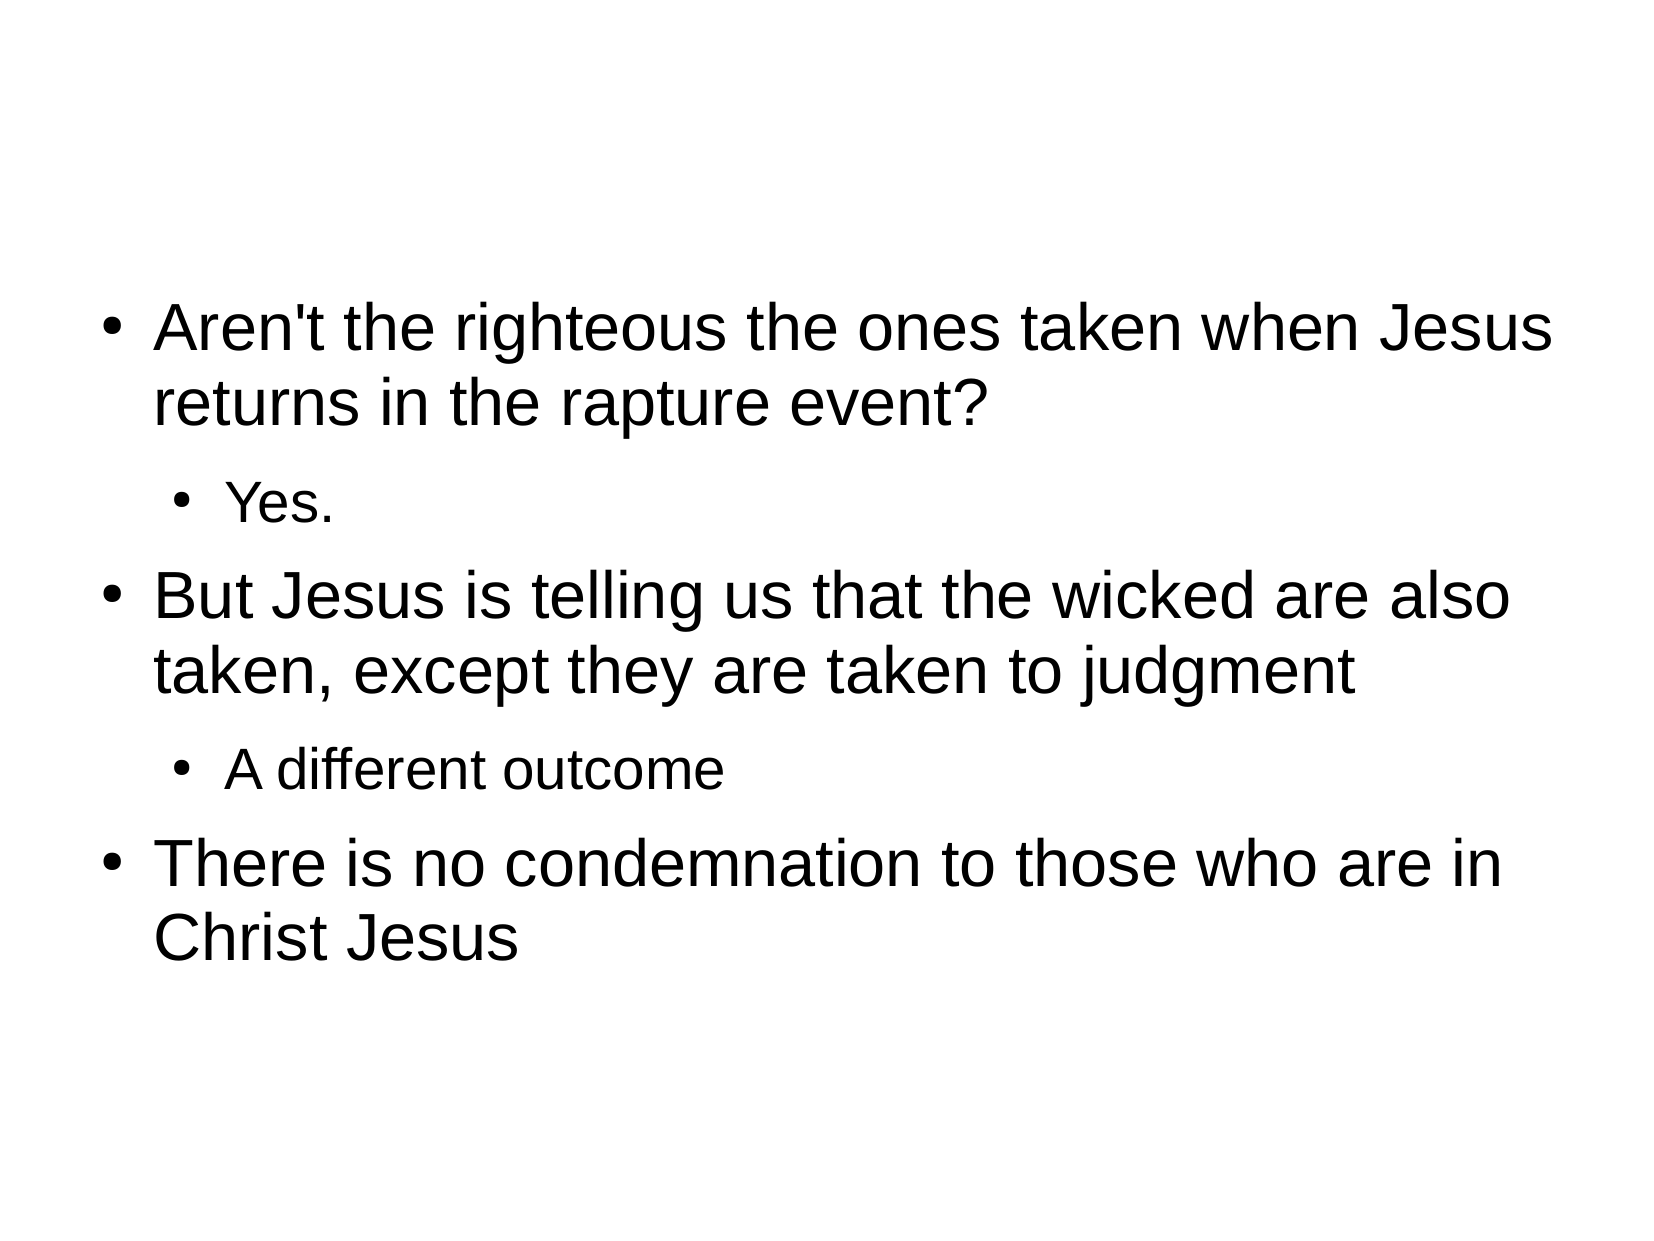

#
Aren't the righteous the ones taken when Jesus returns in the rapture event?
Yes.
But Jesus is telling us that the wicked are also taken, except they are taken to judgment
A different outcome
There is no condemnation to those who are in Christ Jesus